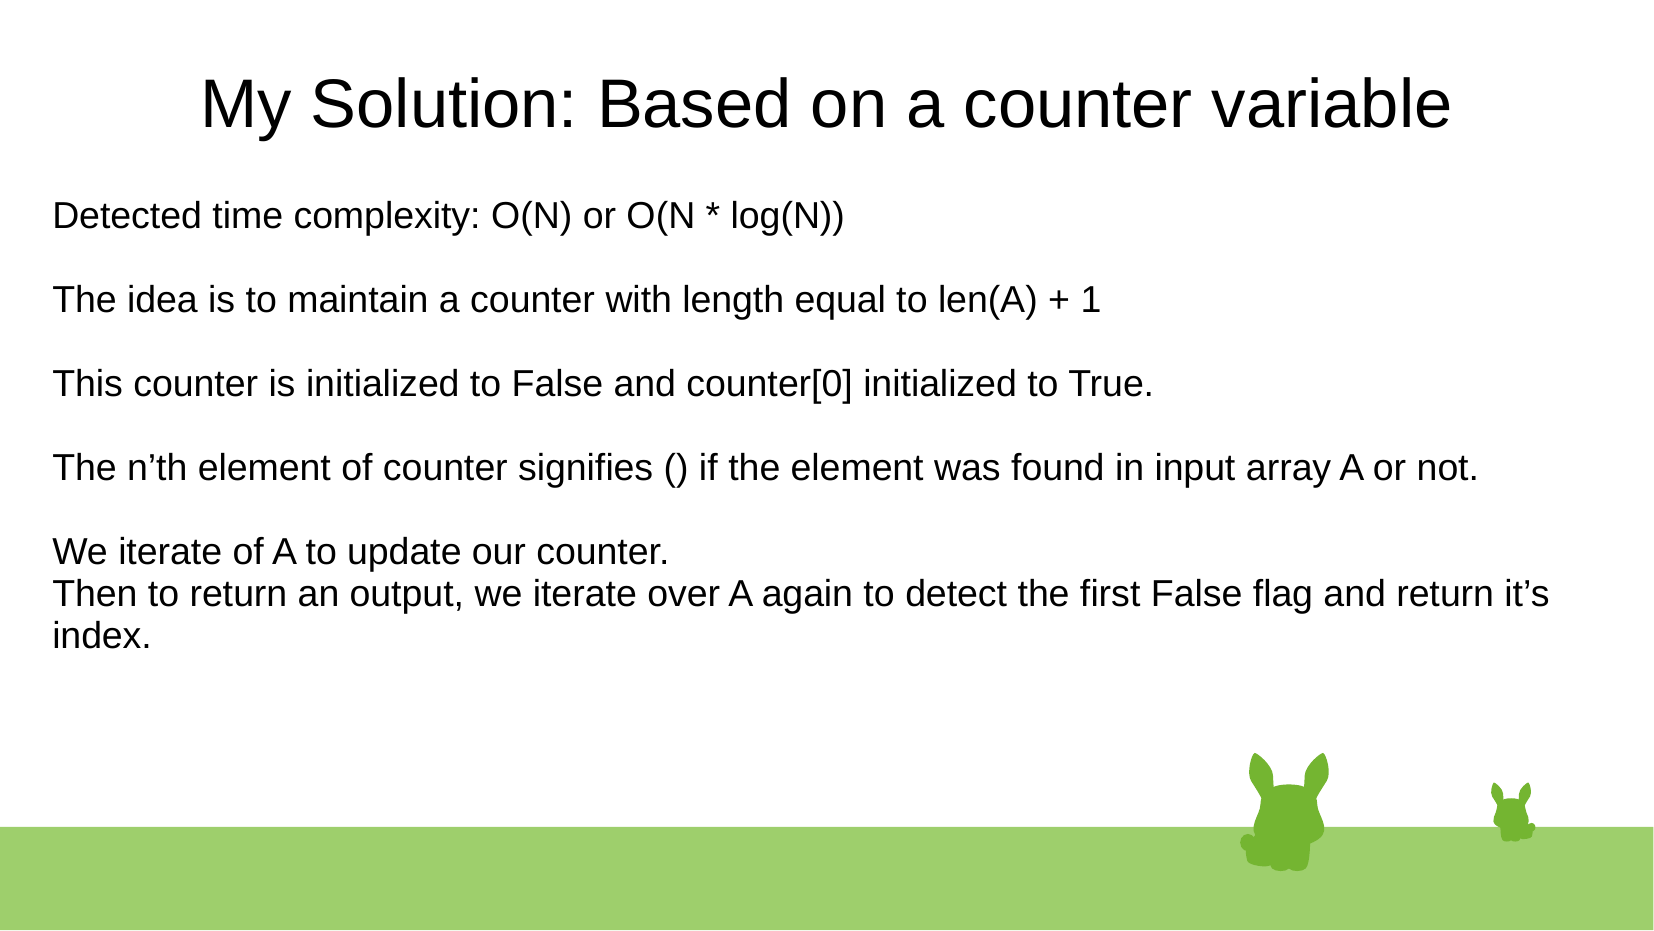

# My Solution: Based on a counter variable
Detected time complexity: O(N) or O(N * log(N))
The idea is to maintain a counter with length equal to len(A) + 1
This counter is initialized to False and counter[0] initialized to True.
The n’th element of counter signifies () if the element was found in input array A or not.
We iterate of A to update our counter.
Then to return an output, we iterate over A again to detect the first False flag and return it’s index.